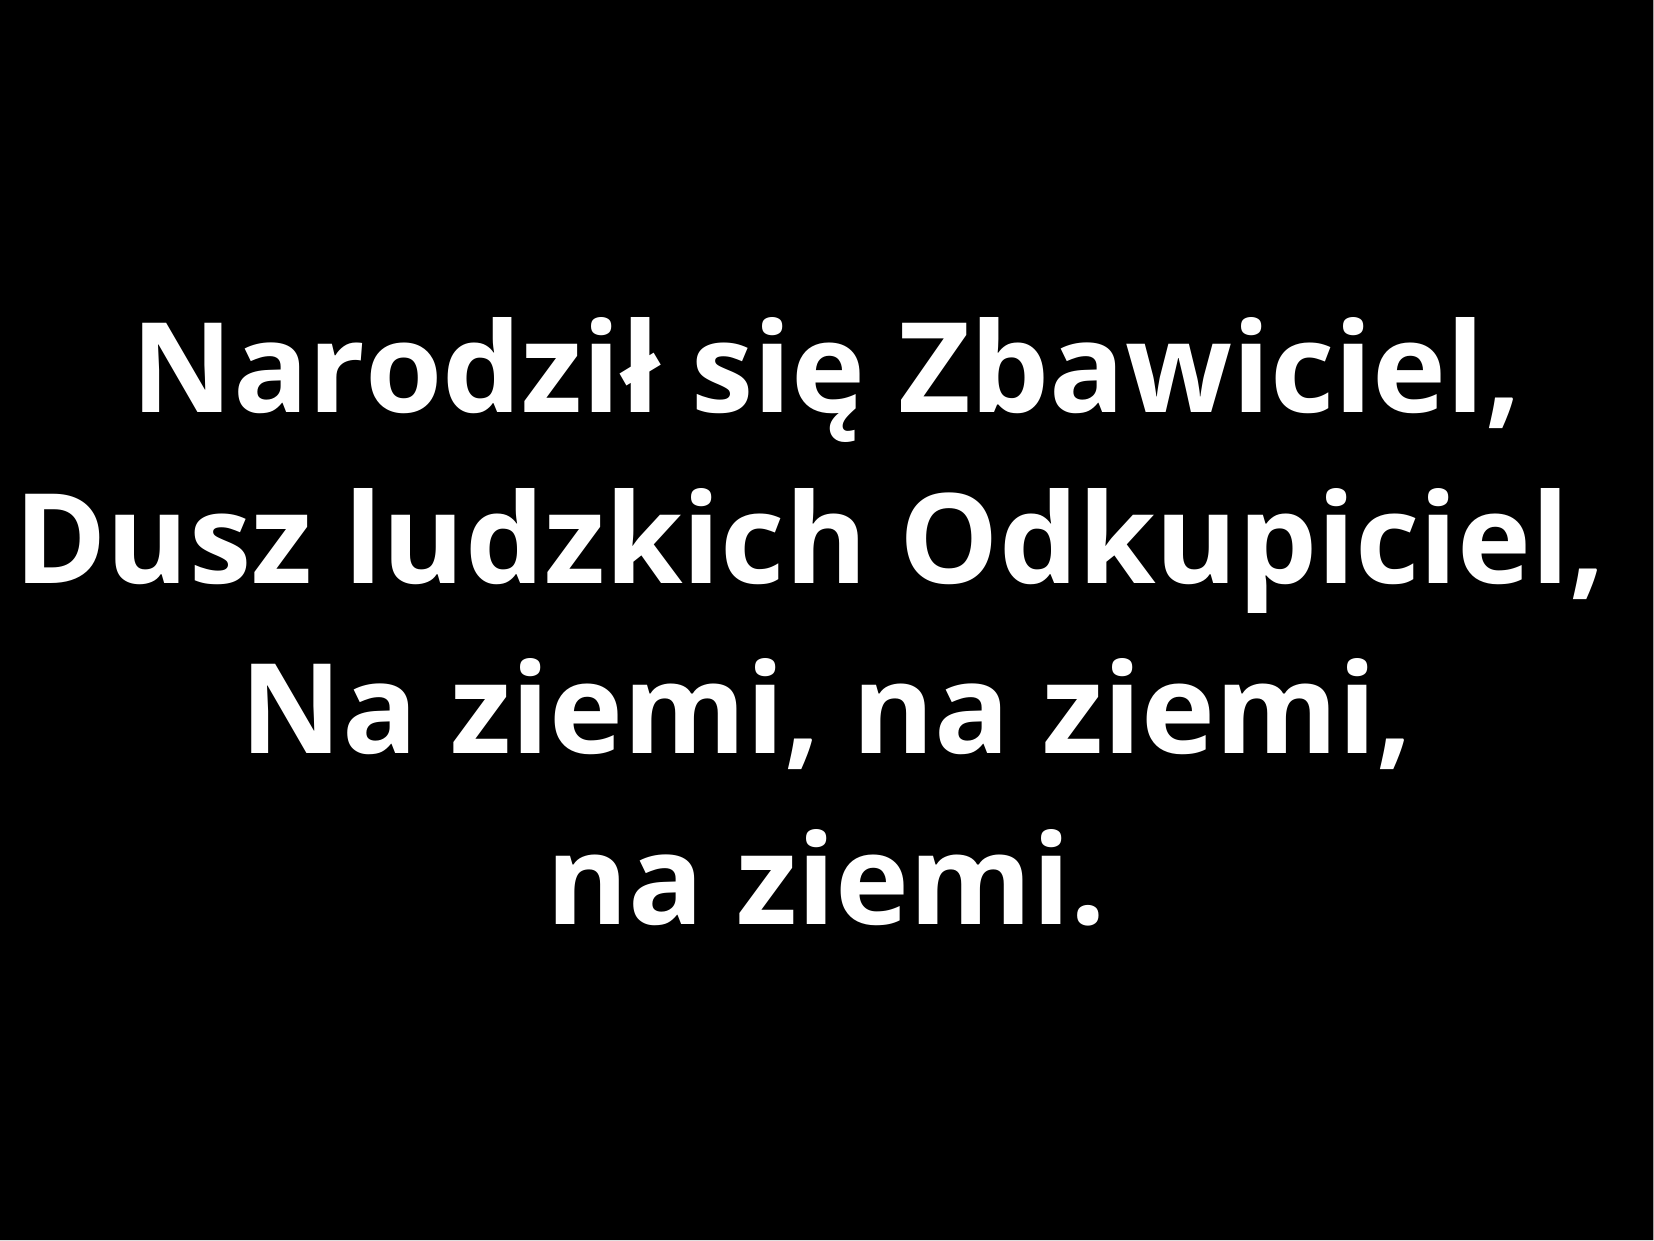

# Narodził się Zbawiciel, Dusz ludzkich Odkupiciel, Na ziemi, na ziemi, na ziemi.